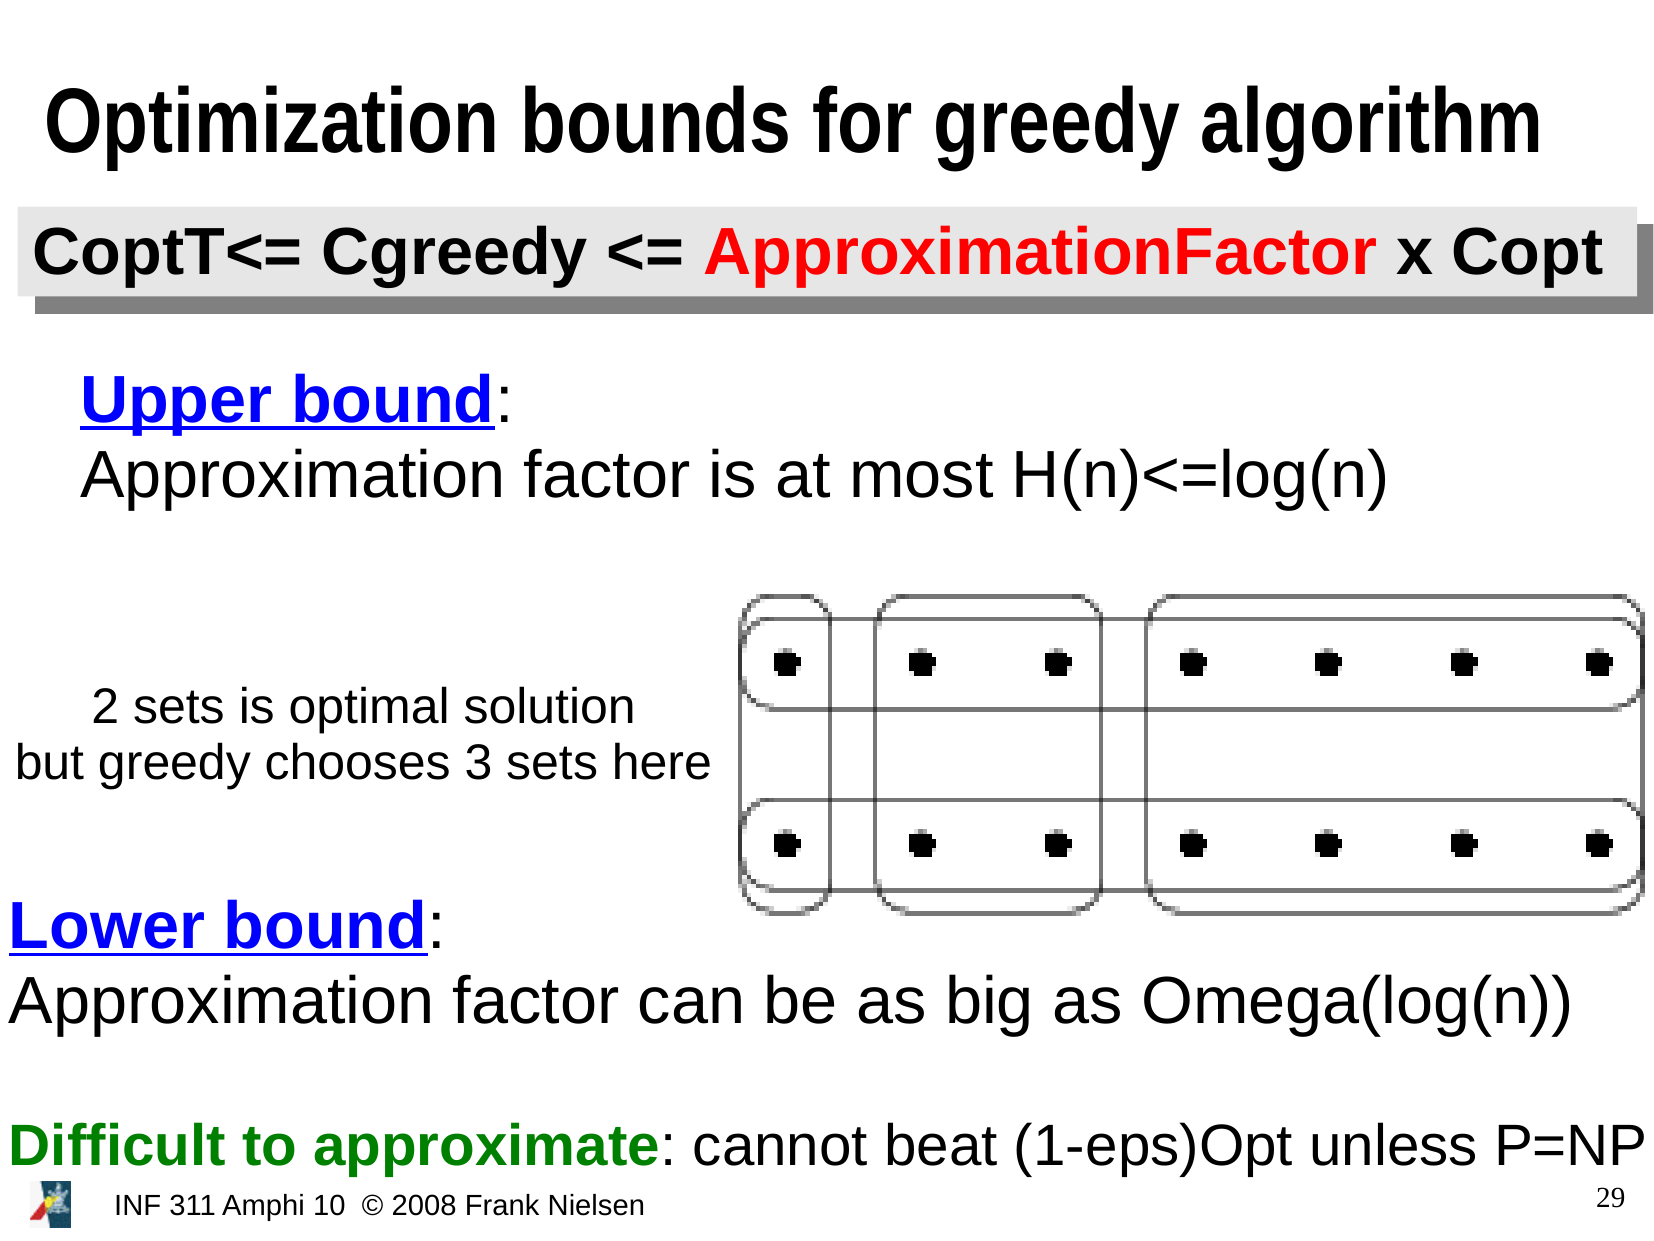

Optimization bounds for greedy algorithm
CoptT<= Cgreedy <= ApproximationFactor x Copt
Upper bound:
Approximation factor is at most H(n)<=log(n)
2 sets is optimal solution
but greedy chooses 3 sets here
Lower bound:
Approximation factor can be as big as Omega(log(n))
Difficult to approximate: cannot beat (1-eps)Opt unless P=NP